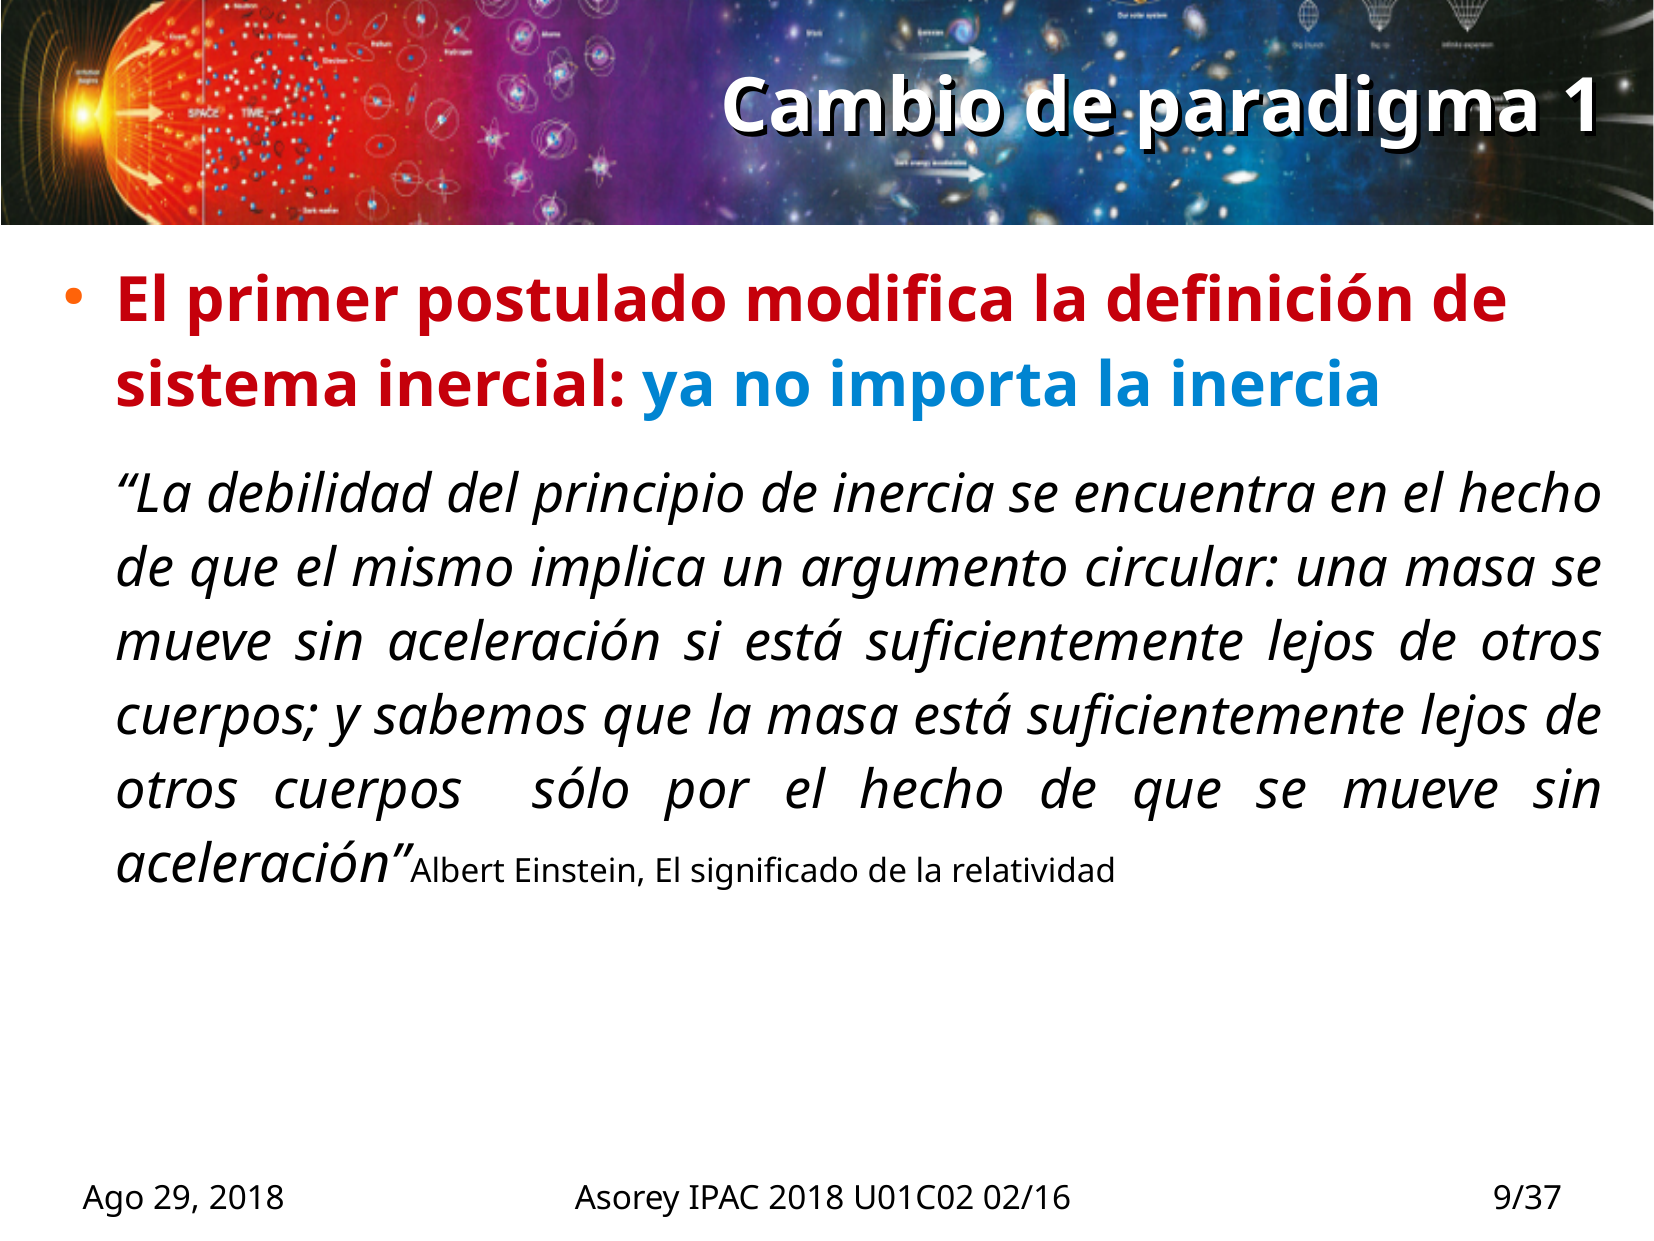

# Cambio de paradigma 1
El primer postulado modifica la definición de sistema inercial: ya no importa la inercia
“La debilidad del principio de inercia se encuentra en el hecho de que el mismo implica un argumento circular: una masa se mueve sin aceleración si está suficientemente lejos de otros cuerpos; y sabemos que la masa está suficientemente lejos de otros cuerpos sólo por el hecho de que se mueve sin aceleración”Albert Einstein, El significado de la relatividad
Ago 29, 2018
Asorey IPAC 2018 U01C02 02/16
9